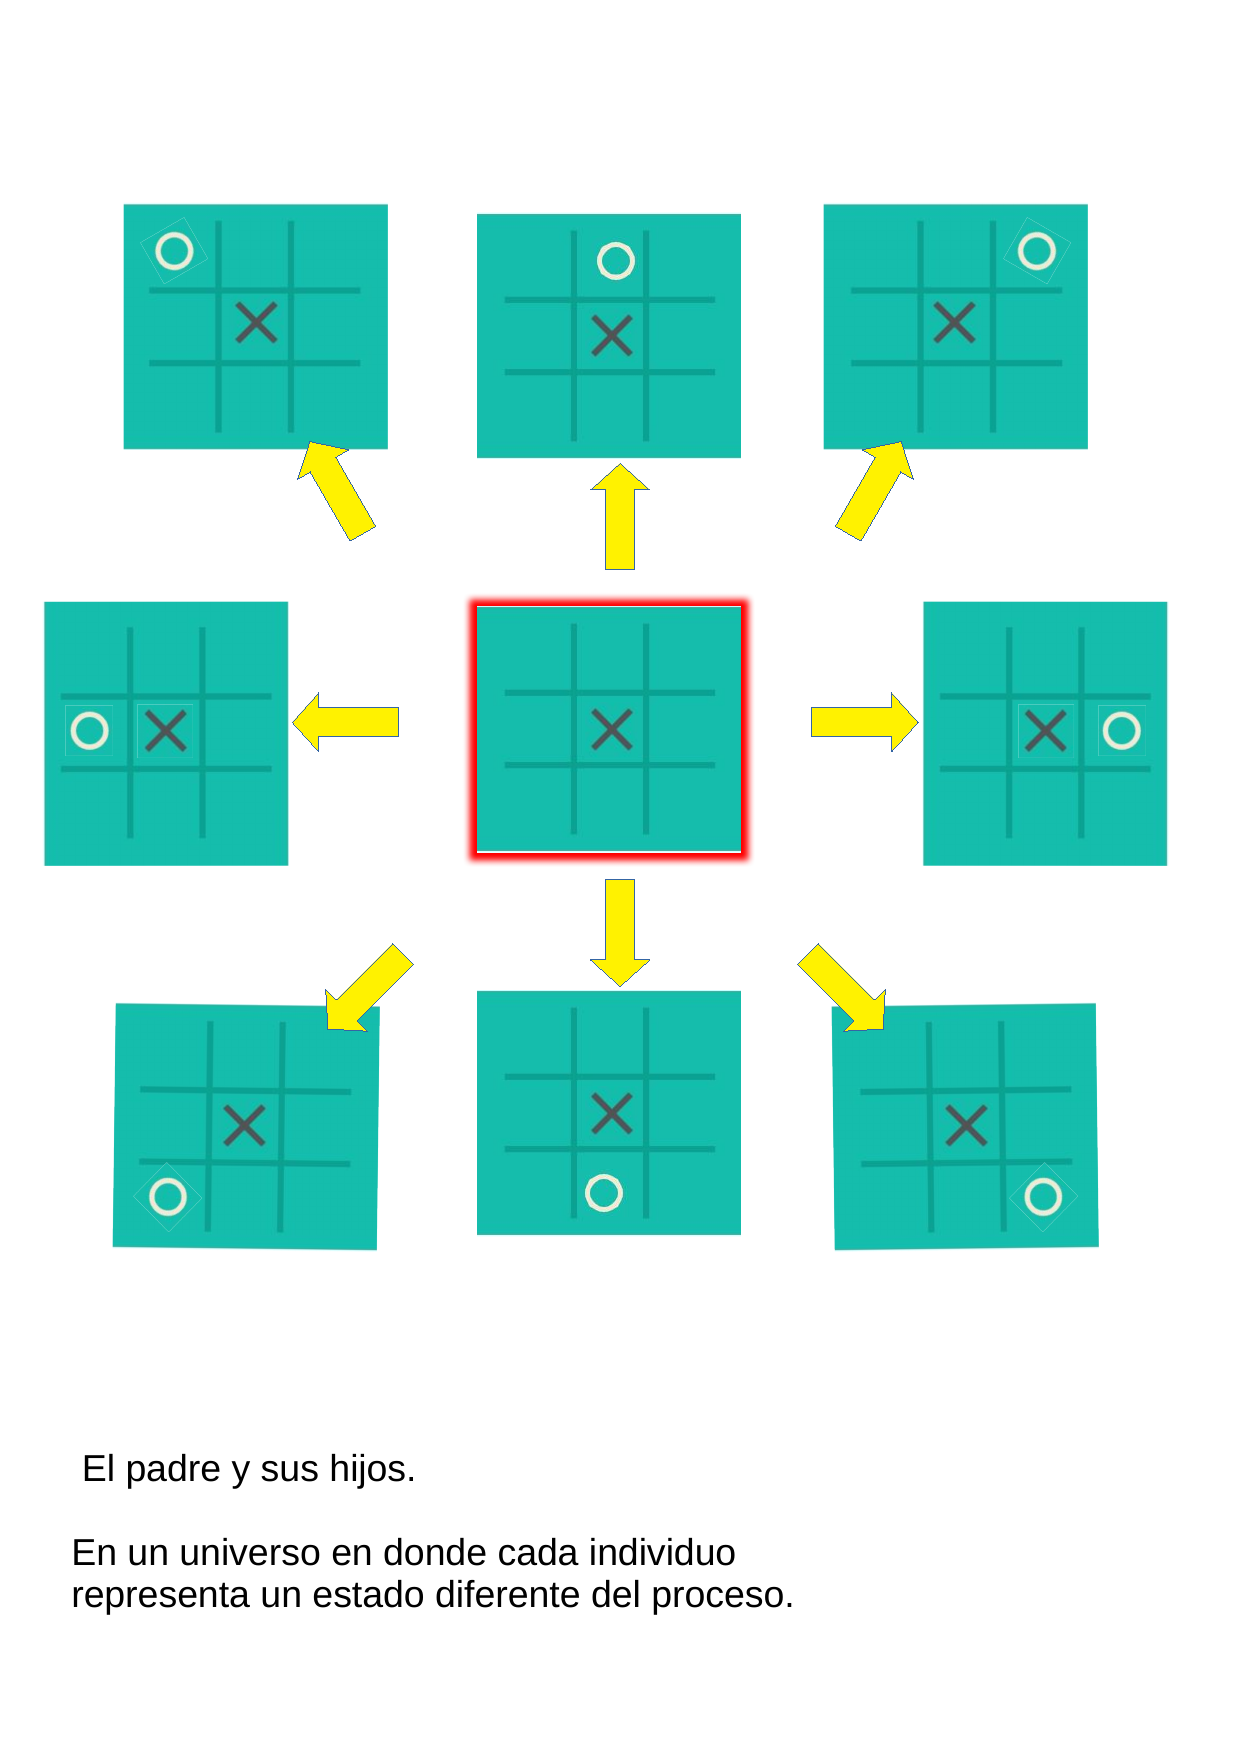

El padre y sus hijos.
En un universo en donde cada individuo
representa un estado diferente del proceso.